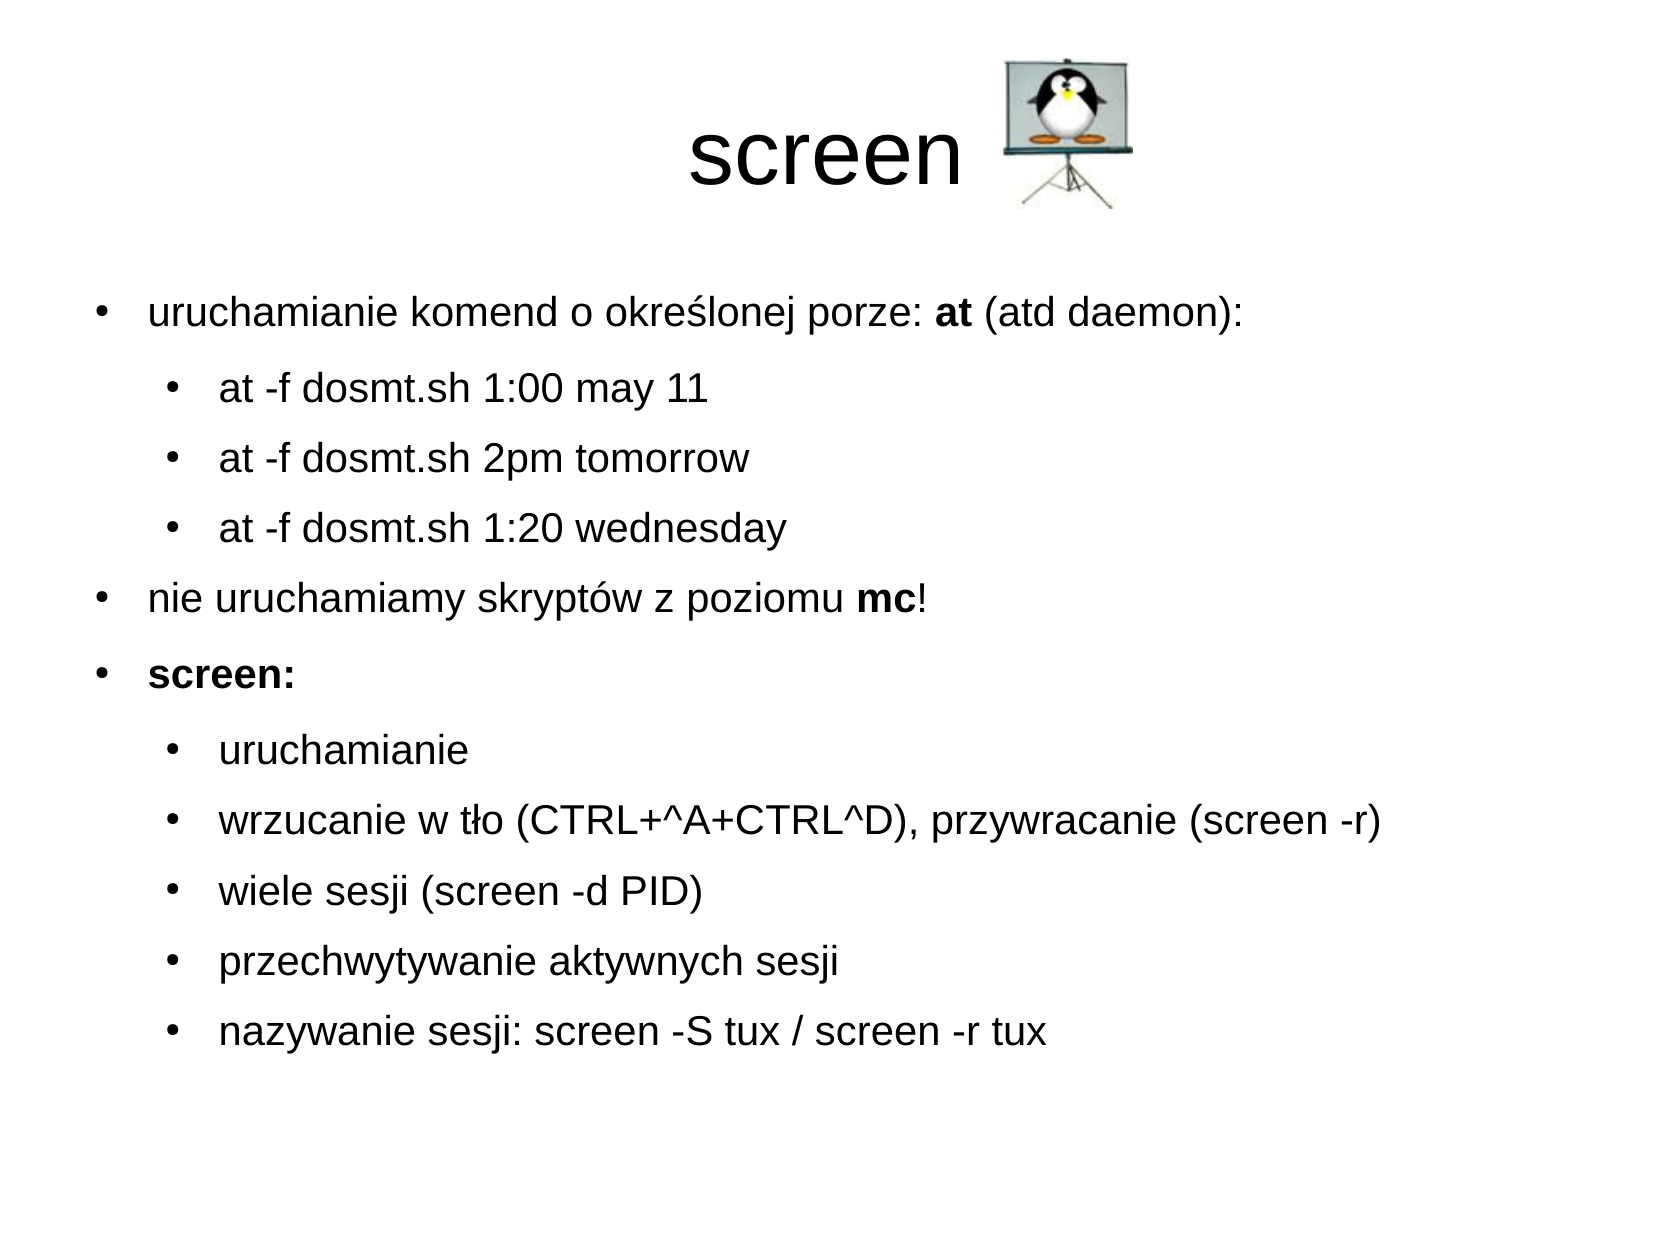

# screen
uruchamianie komend o określonej porze: at (atd daemon):
at -f dosmt.sh 1:00 may 11
at -f dosmt.sh 2pm tomorrow
at -f dosmt.sh 1:20 wednesday
nie uruchamiamy skryptów z poziomu mc!
screen:
uruchamianie
wrzucanie w tło (CTRL+^A+CTRL^D), przywracanie (screen -r)
wiele sesji (screen -d PID)
przechwytywanie aktywnych sesji
nazywanie sesji: screen -S tux / screen -r tux